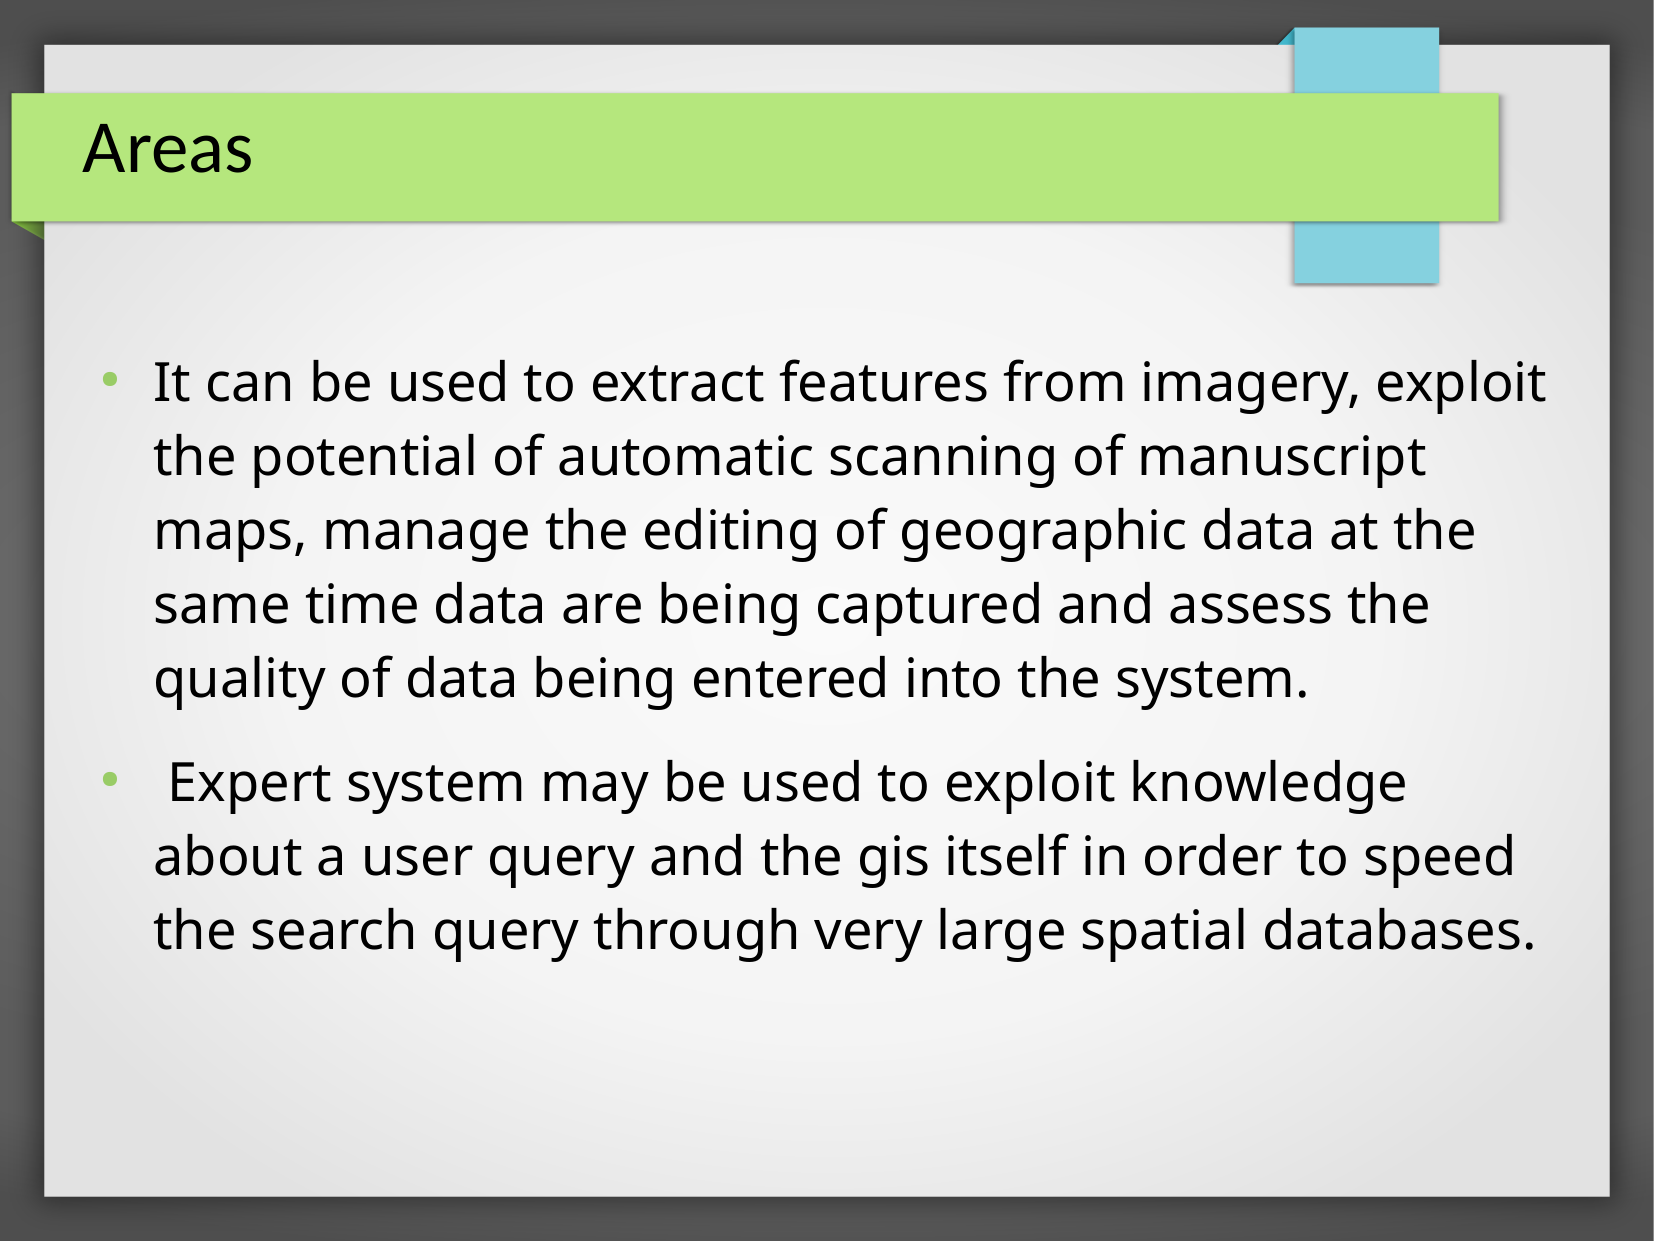

# Areas
It can be used to extract features from imagery, exploit the potential of automatic scanning of manuscript maps, manage the editing of geographic data at the same time data are being captured and assess the quality of data being entered into the system.
 Expert system may be used to exploit knowledge about a user query and the gis itself in order to speed the search query through very large spatial databases.